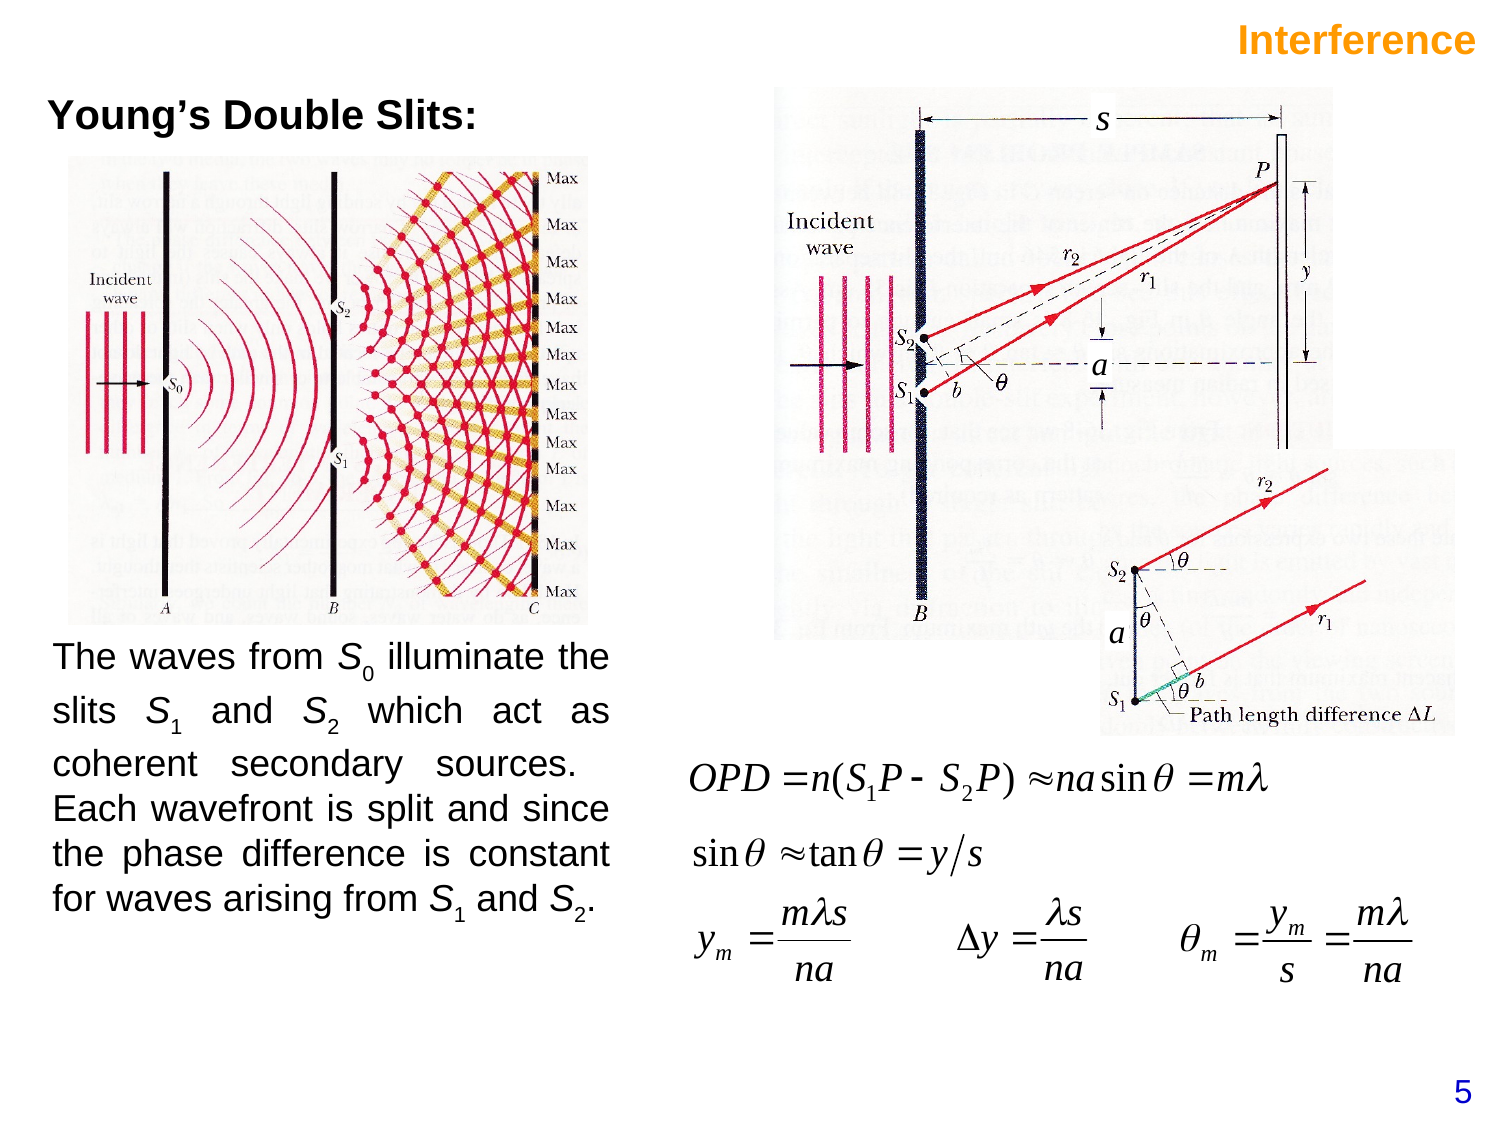

Interference
Young’s Double Slits:
s
a
a
The waves from S0 illuminate the slits S1 and S2 which act as coherent secondary sources. Each wavefront is split and since the phase difference is constant for waves arising from S1 and S2.